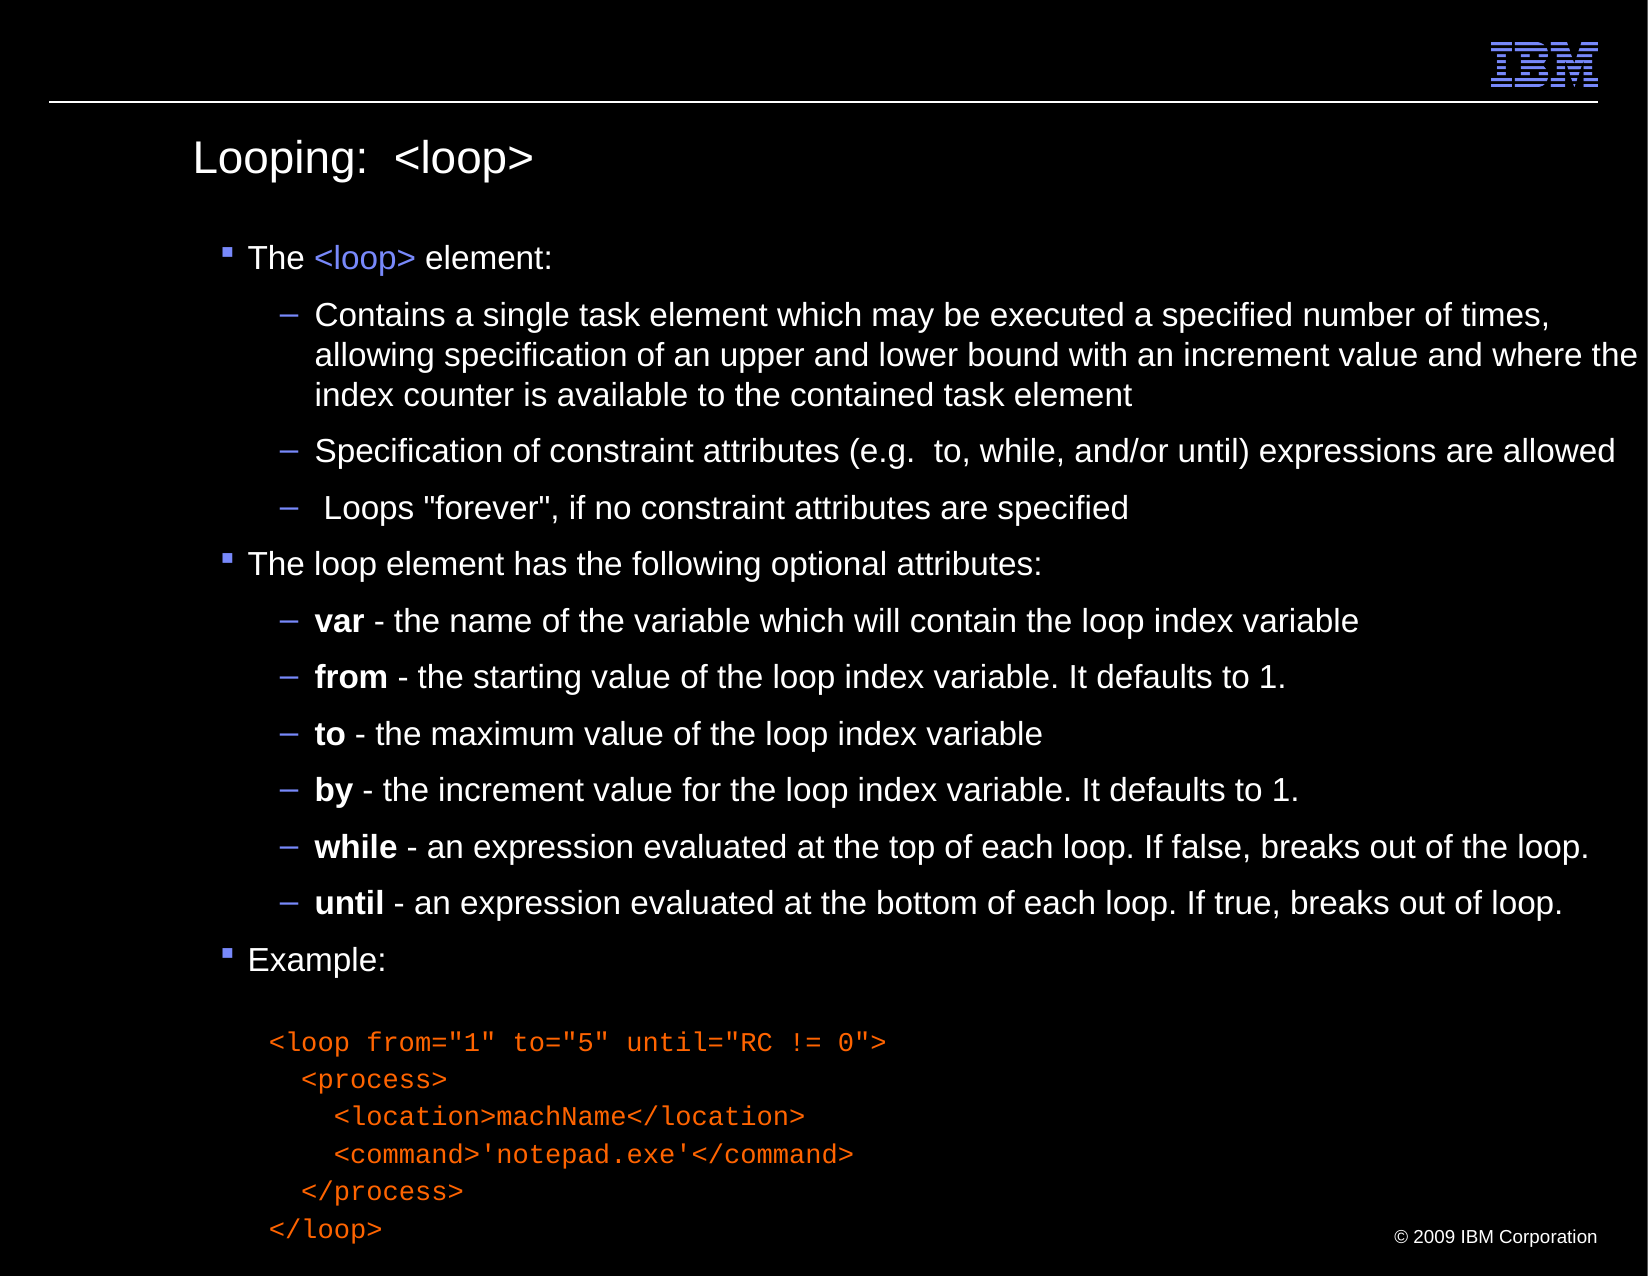

# Looping: <loop>
The <loop> element:
Contains a single task element which may be executed a specified number of times, allowing specification of an upper and lower bound with an increment value and where the index counter is available to the contained task element
Specification of constraint attributes (e.g. to, while, and/or until) expressions are allowed
 Loops "forever", if no constraint attributes are specified
The loop element has the following optional attributes:
var - the name of the variable which will contain the loop index variable
from - the starting value of the loop index variable. It defaults to 1.
to - the maximum value of the loop index variable
by - the increment value for the loop index variable. It defaults to 1.
while - an expression evaluated at the top of each loop. If false, breaks out of the loop.
until - an expression evaluated at the bottom of each loop. If true, breaks out of loop.
Example:
 <loop from="1" to="5" until="RC != 0">
 <process>
 <location>machName</location>
 <command>'notepad.exe'</command>
 </process>
 </loop>